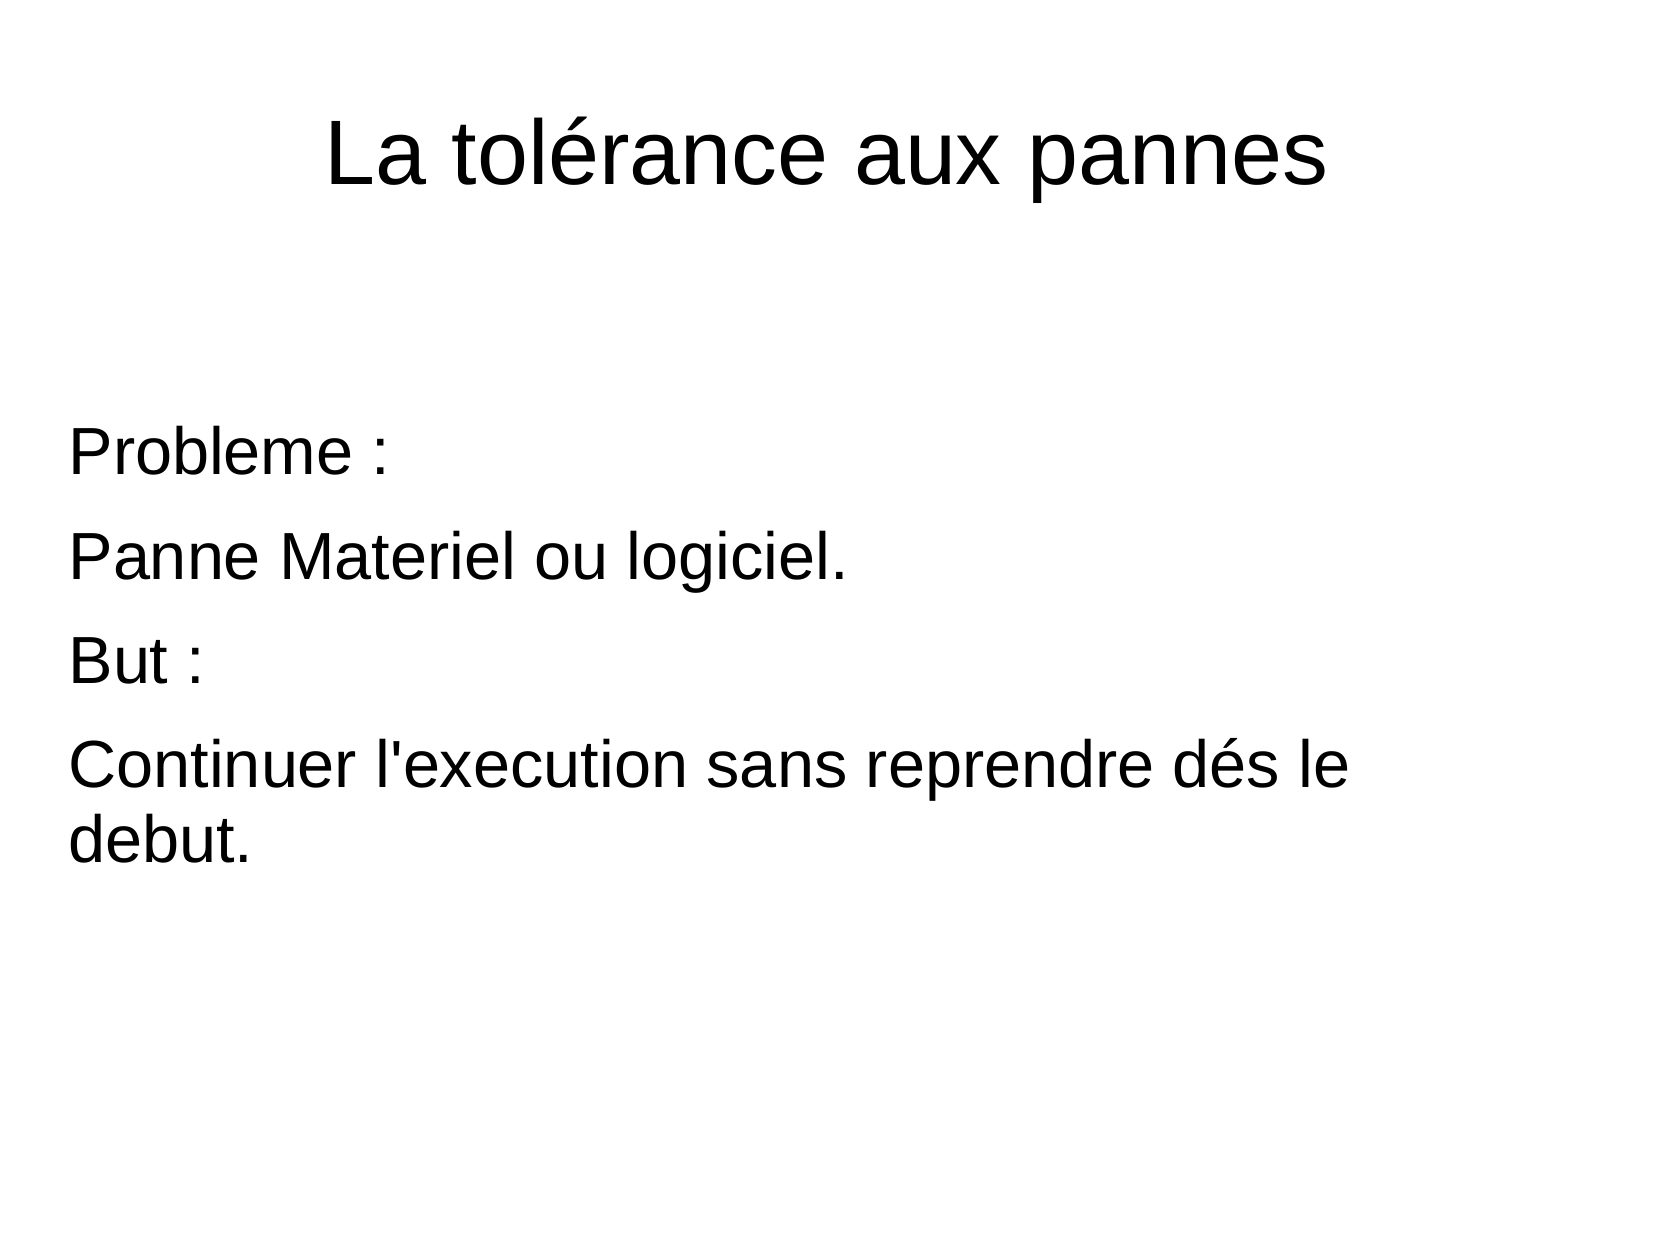

# La tolérance aux pannes
Probleme :
Panne Materiel ou logiciel.
But :
Continuer l'execution sans reprendre dés le debut.